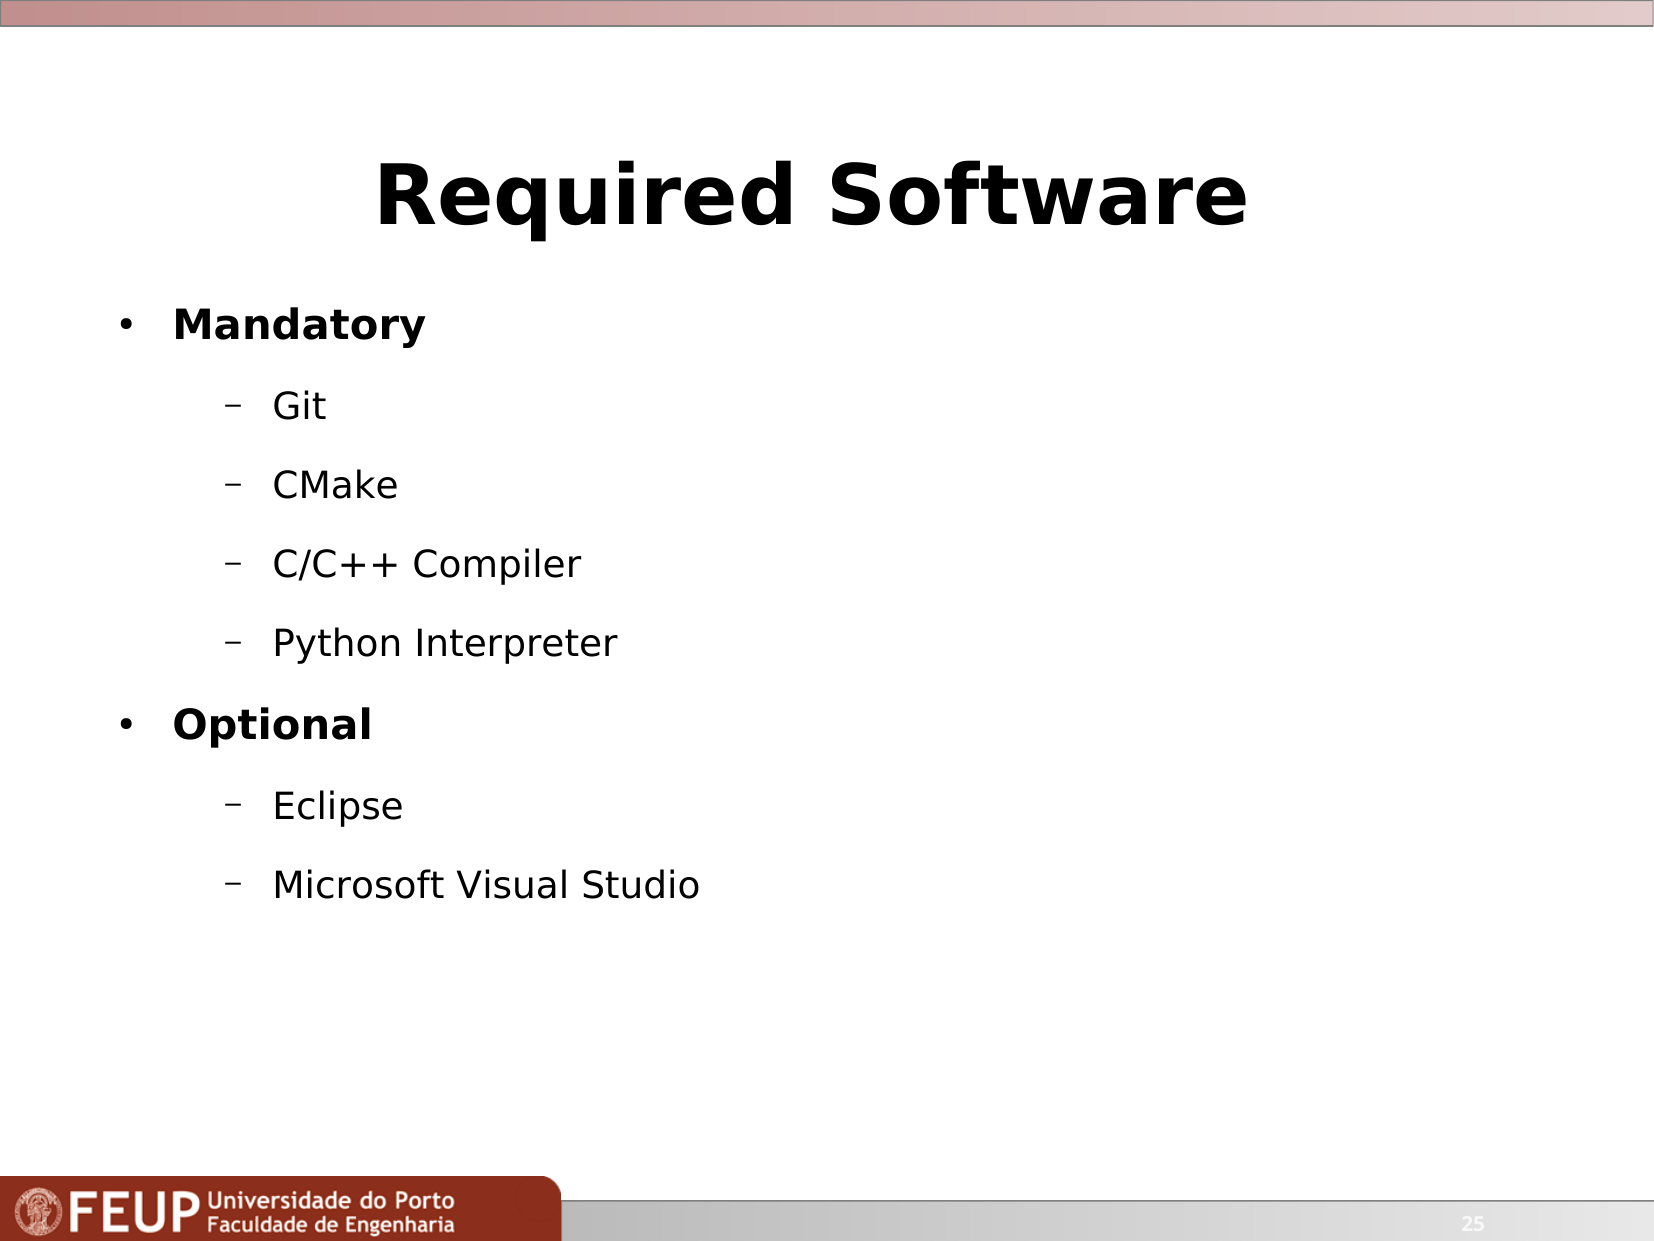

# Required Software
Mandatory
Git
CMake
C/C++ Compiler
Python Interpreter
Optional
Eclipse
Microsoft Visual Studio